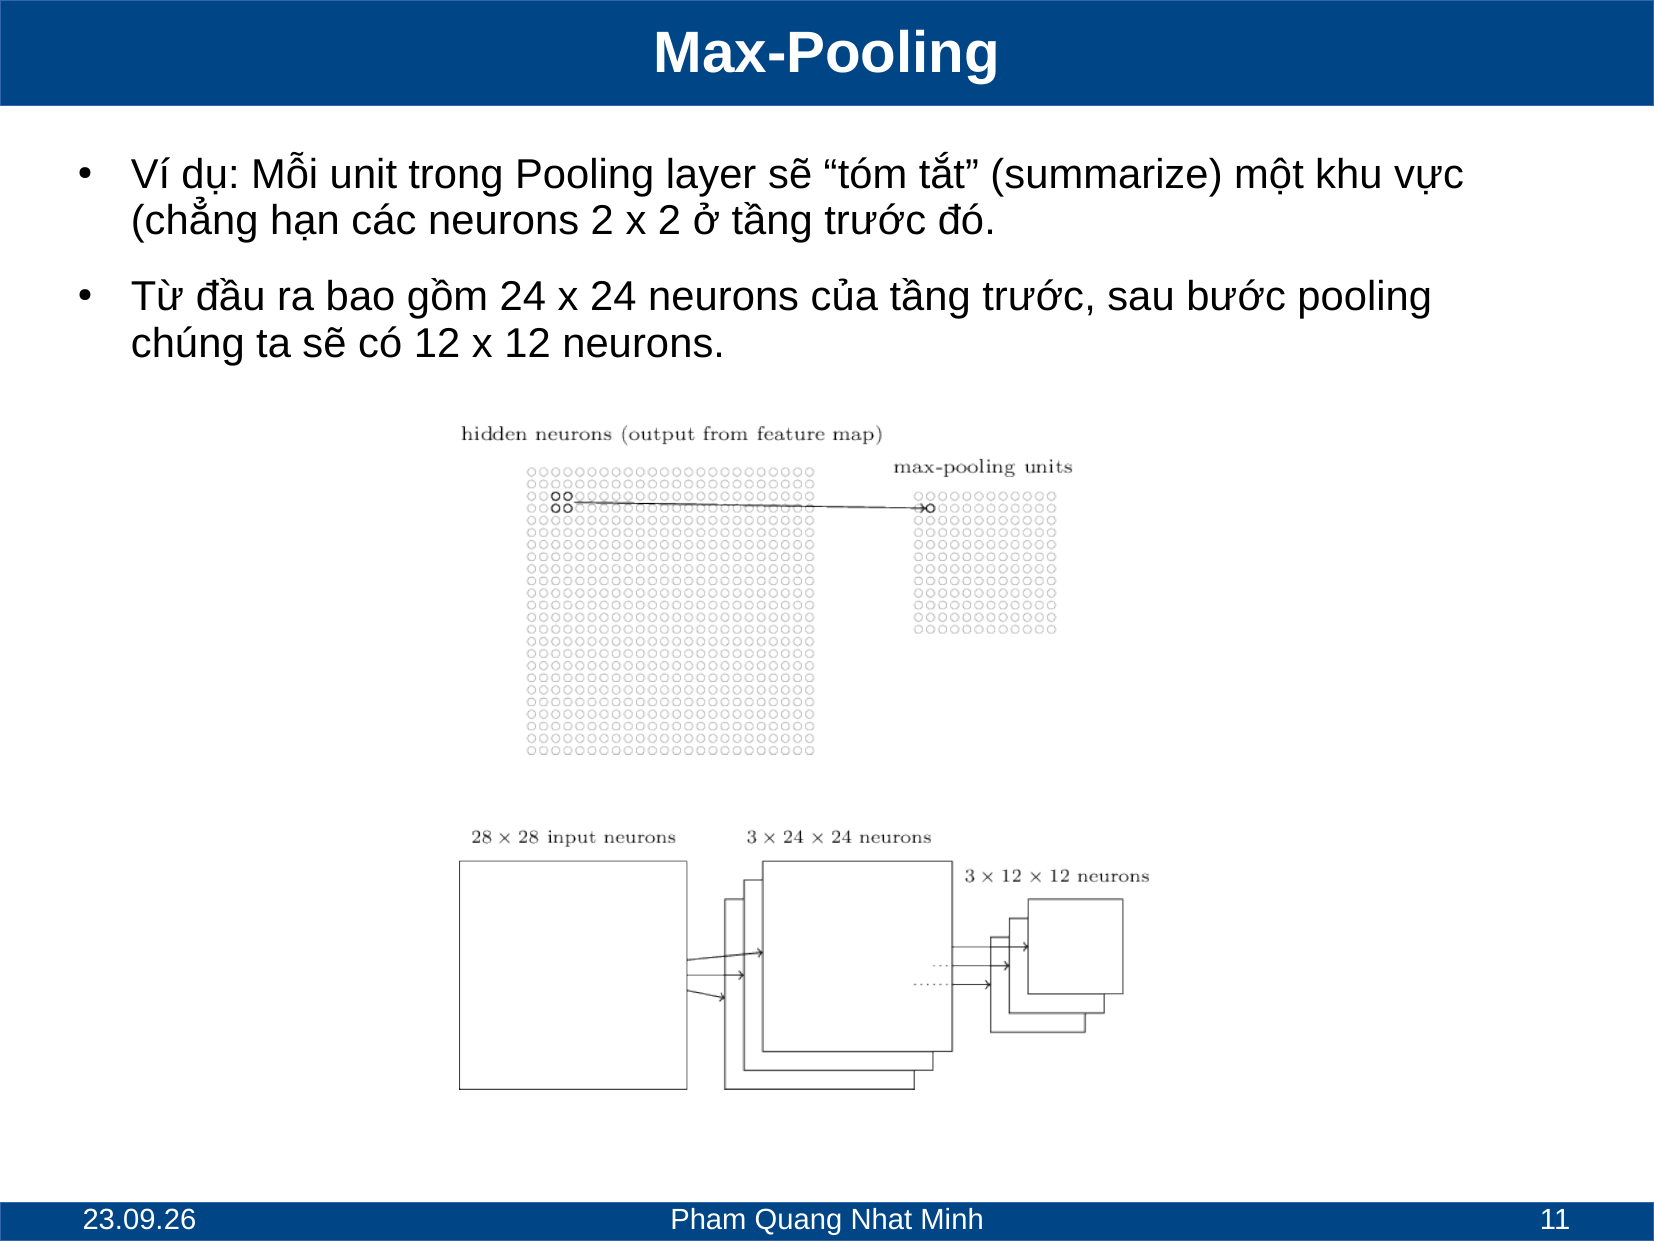

# Max-Pooling
Ví dụ: Mỗi unit trong Pooling layer sẽ “tóm tắt” (summarize) một khu vực (chẳng hạn các neurons 2 x 2 ở tầng trước đó.
Từ đầu ra bao gồm 24 x 24 neurons của tầng trước, sau bước pooling chúng ta sẽ có 12 x 12 neurons.
Pham Quang Nhat Minh
11